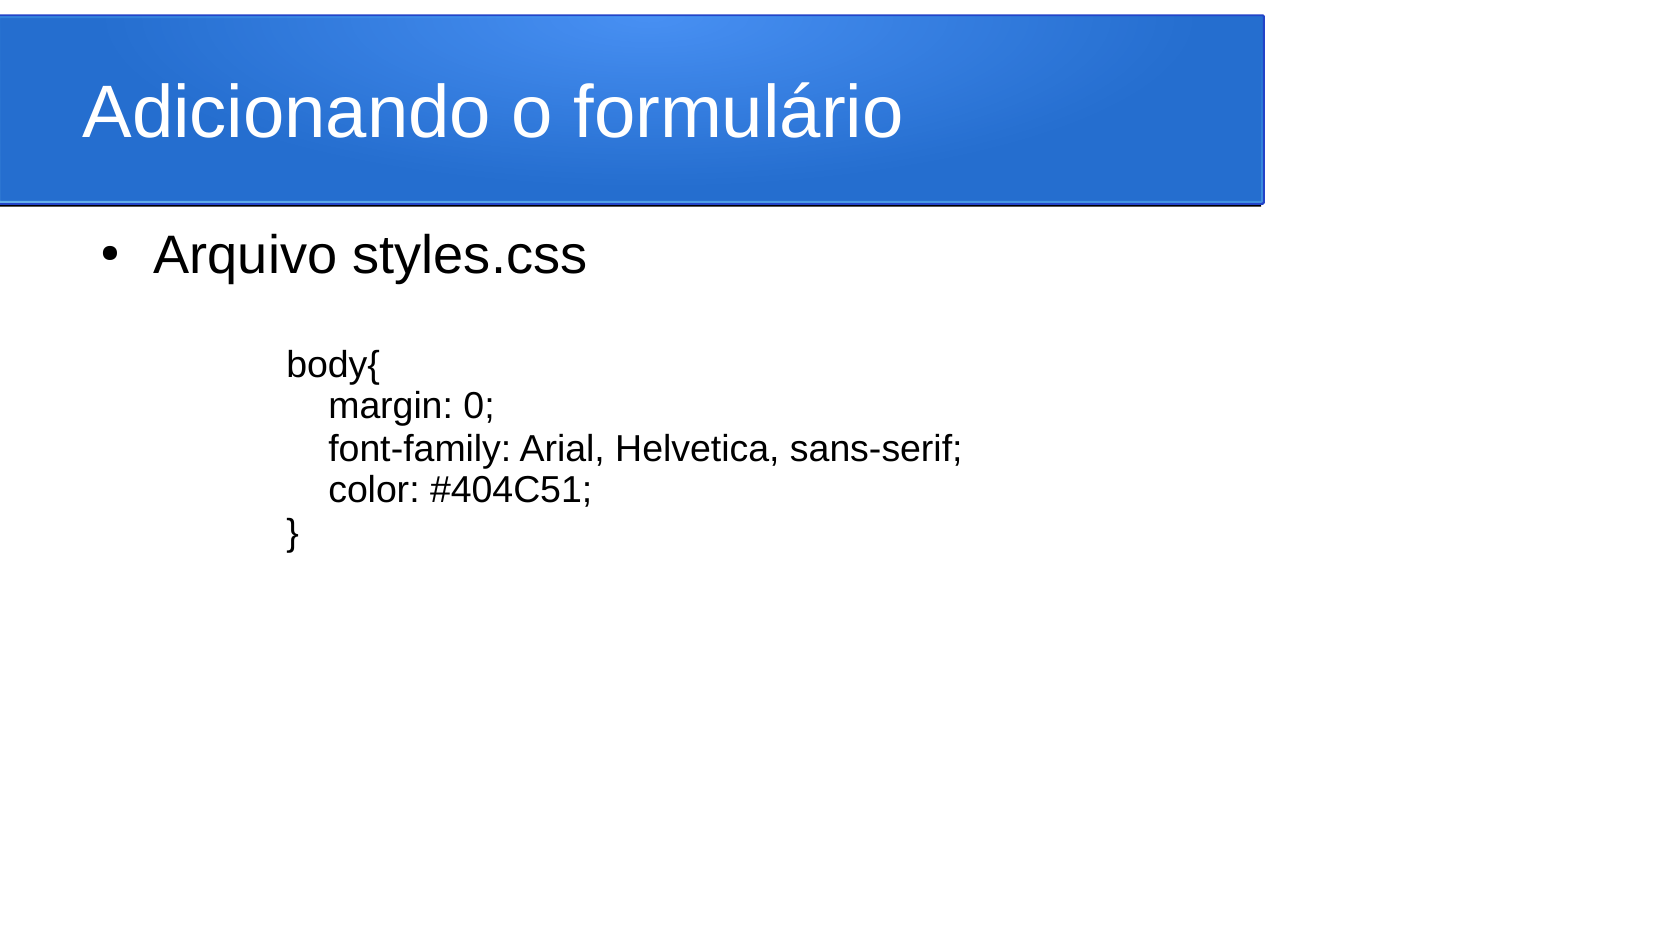

# Adicionando o formulário
Arquivo styles.css
body{
 margin: 0;
 font-family: Arial, Helvetica, sans-serif;
 color: #404C51;
}